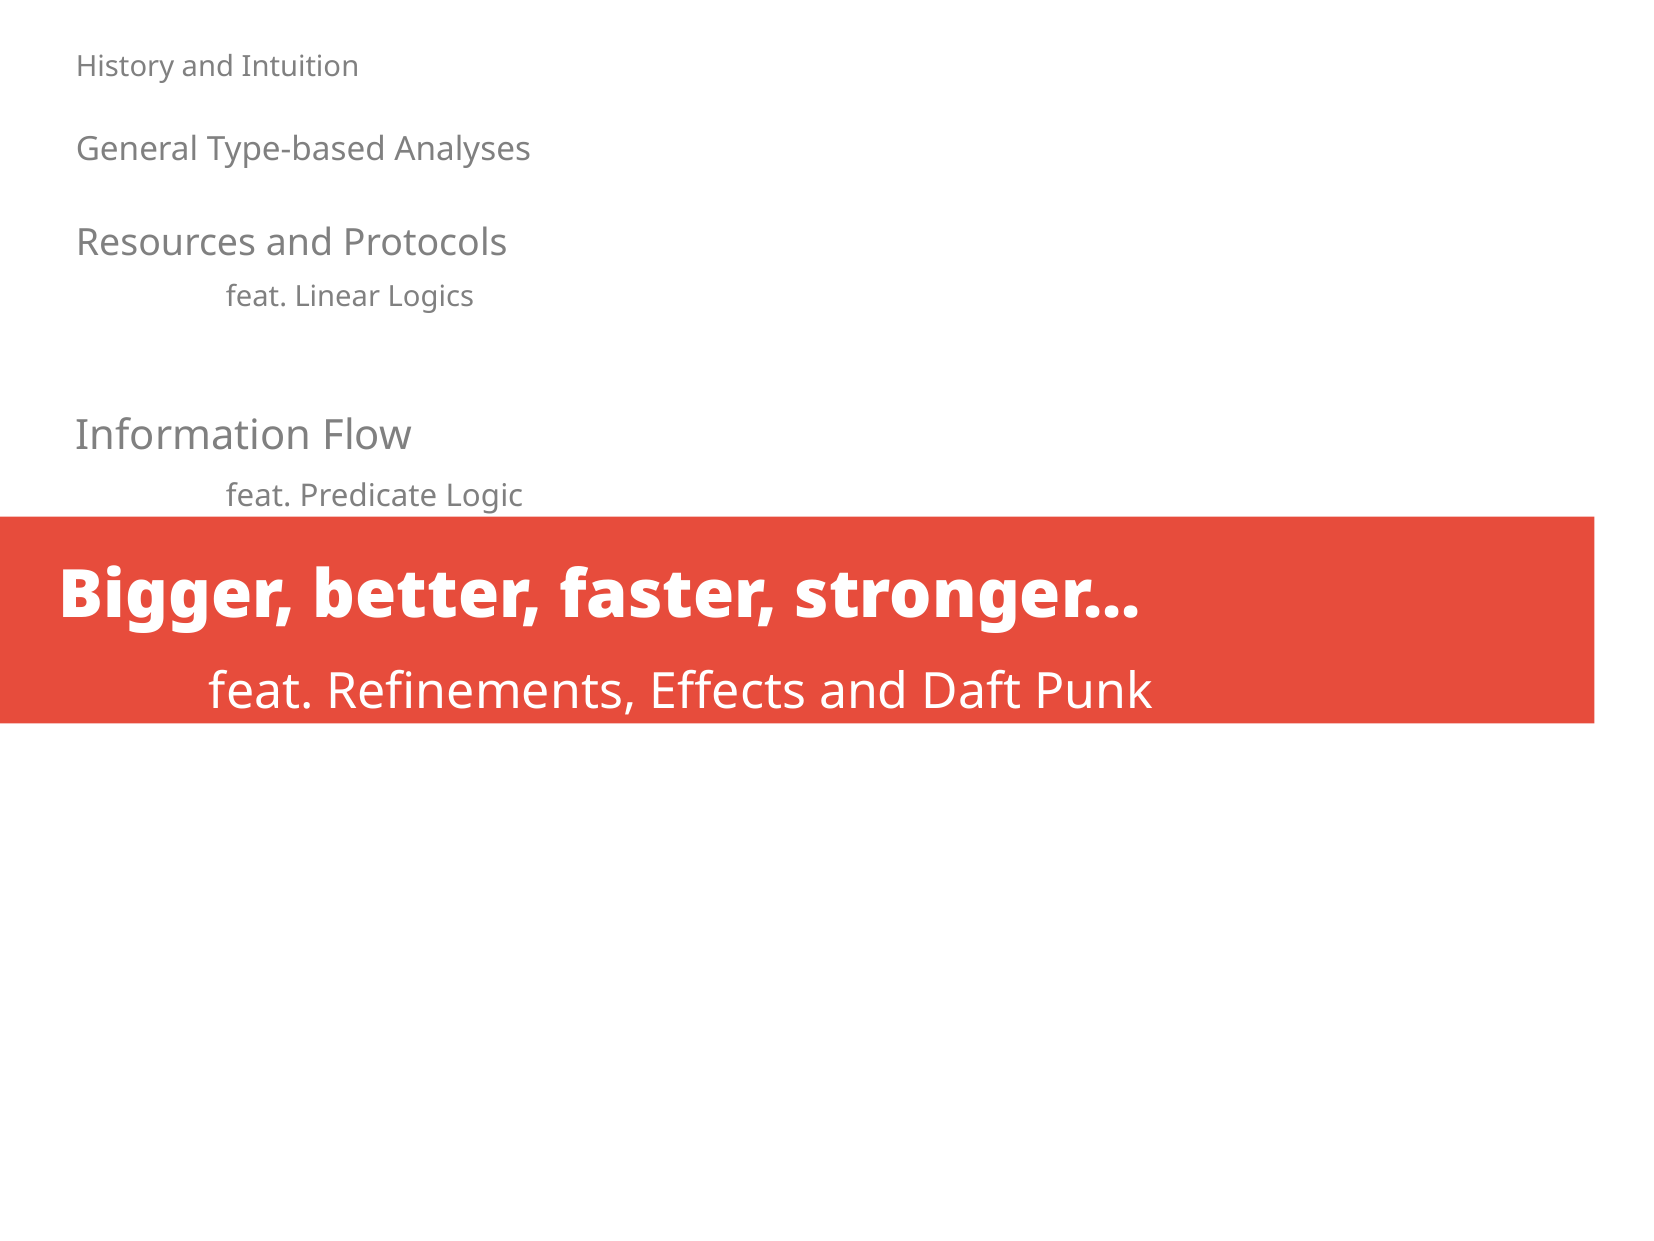

History and Intuition
General Type-based Analyses
Resources and Protocols
		feat. Linear Logics
Information Flow
		feat. Predicate Logic
# Bigger, better, faster, stronger... feat. Refinements, Effects and Daft Punk